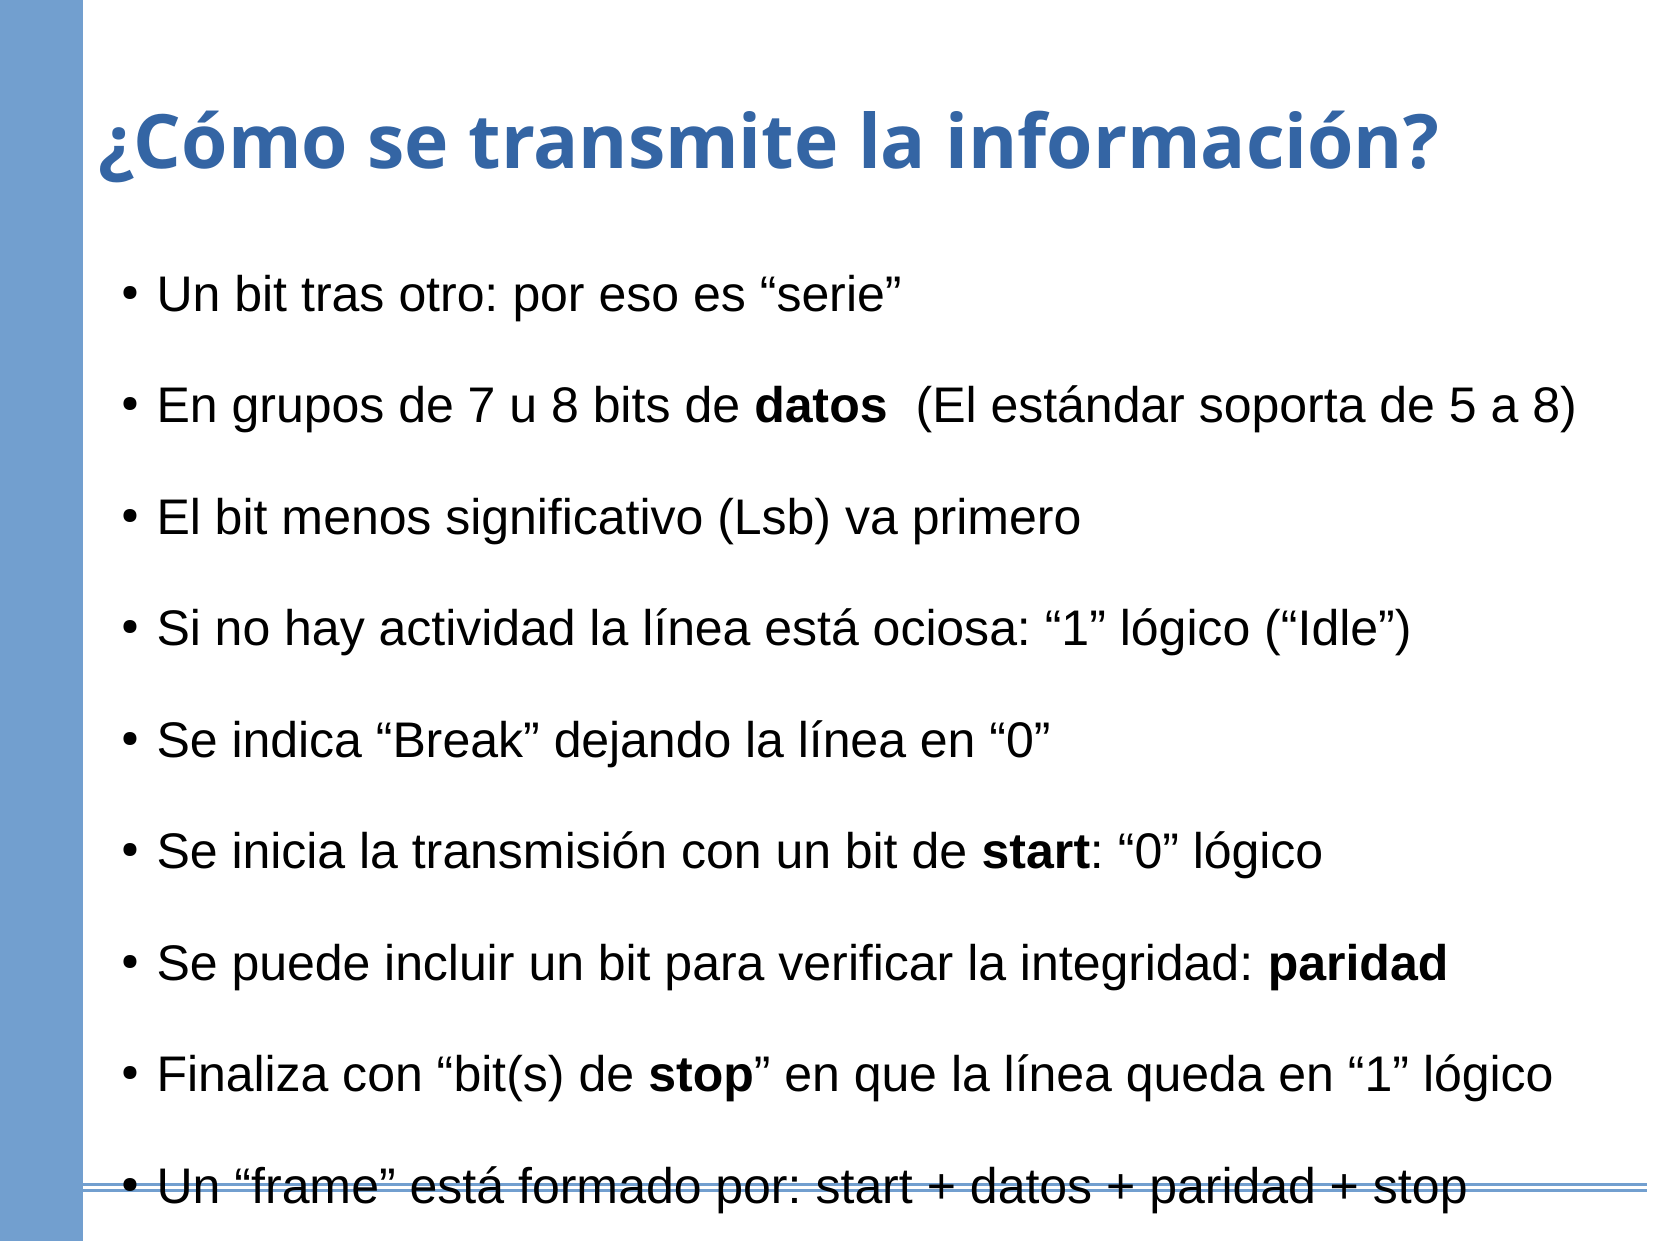

¿Cómo se transmite la información?
Un bit tras otro: por eso es “serie”
En grupos de 7 u 8 bits de datos (El estándar soporta de 5 a 8)
El bit menos significativo (Lsb) va primero
Si no hay actividad la línea está ociosa: “1” lógico (“Idle”)
Se indica “Break” dejando la línea en “0”
Se inicia la transmisión con un bit de start: “0” lógico
Se puede incluir un bit para verificar la integridad: paridad
Finaliza con “bit(s) de stop” en que la línea queda en “1” lógico
Un “frame” está formado por: start + datos + paridad + stop